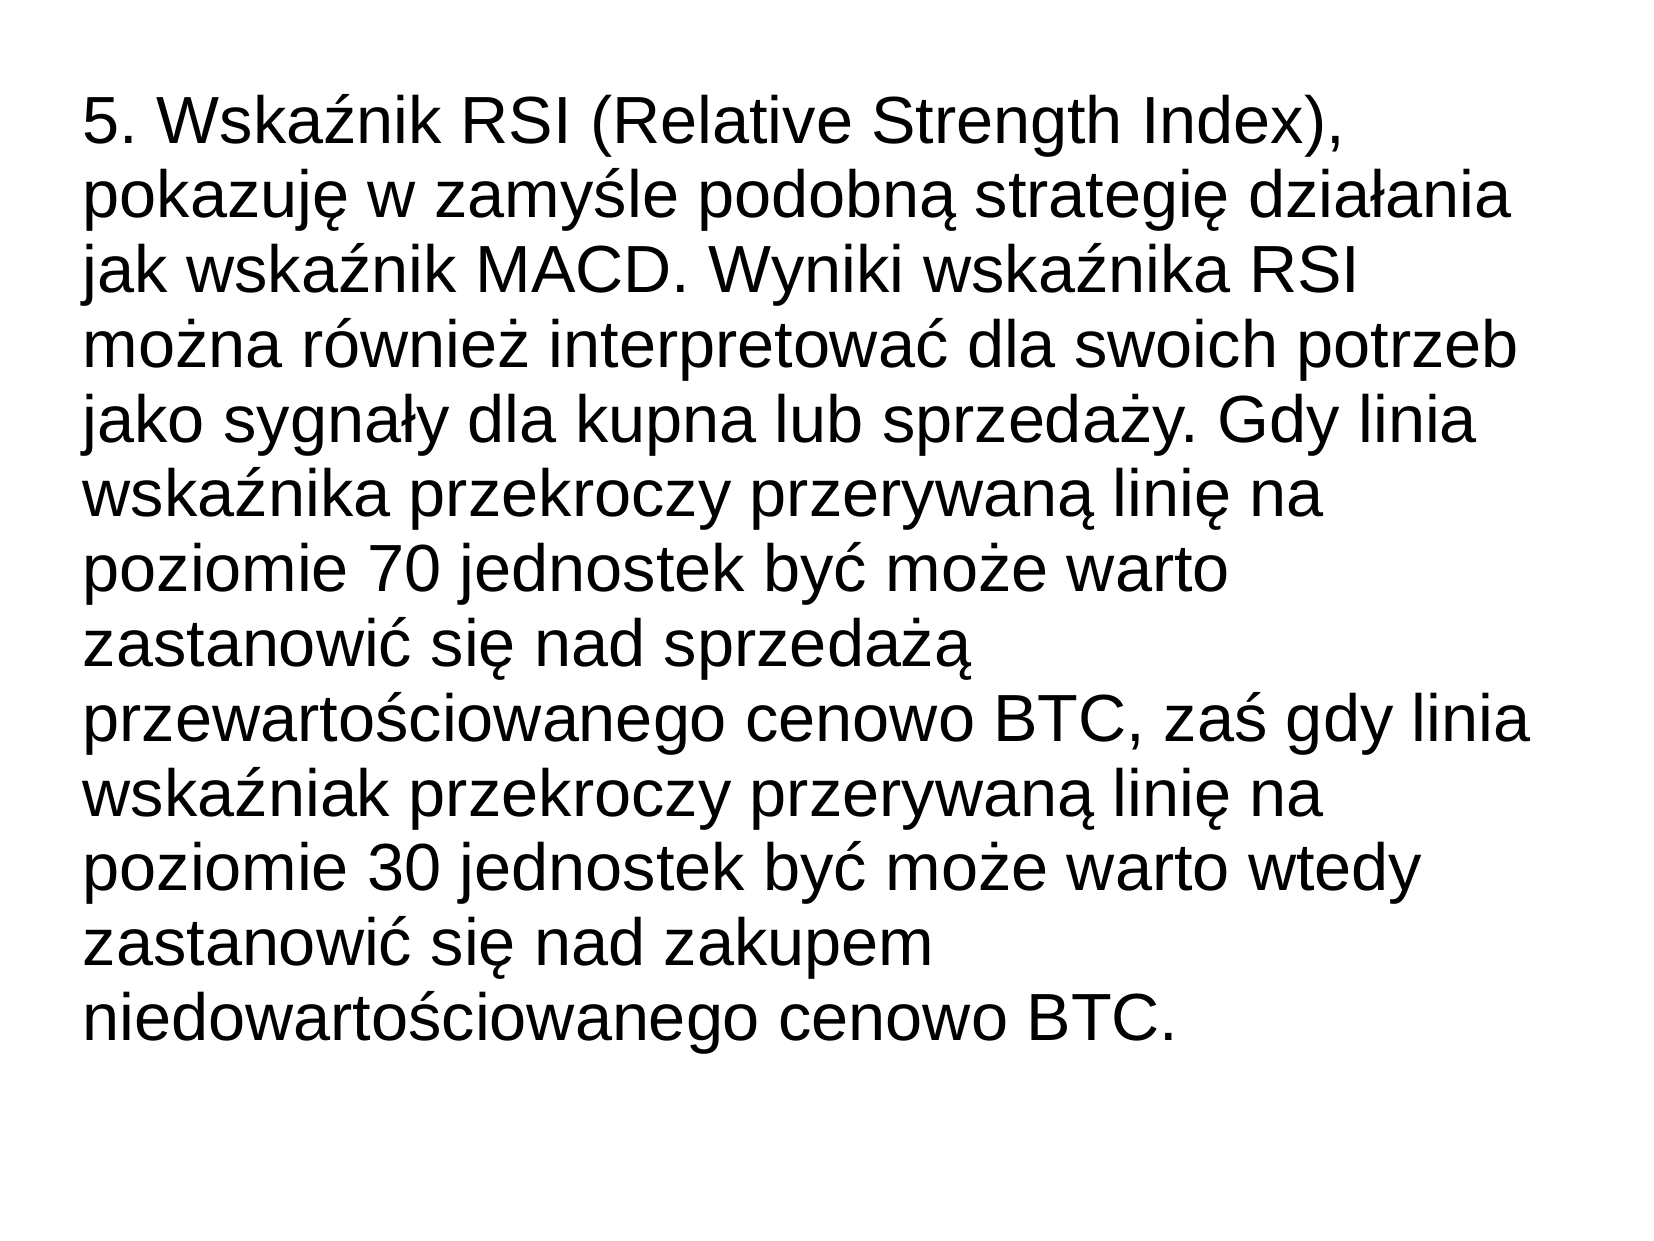

# 5. Wskaźnik RSI (Relative Strength Index), pokazuję w zamyśle podobną strategię działania jak wskaźnik MACD. Wyniki wskaźnika RSI można również interpretować dla swoich potrzeb jako sygnały dla kupna lub sprzedaży. Gdy linia wskaźnika przekroczy przerywaną linię na poziomie 70 jednostek być może warto zastanowić się nad sprzedażą przewartościowanego cenowo BTC, zaś gdy linia wskaźniak przekroczy przerywaną linię na poziomie 30 jednostek być może warto wtedy zastanowić się nad zakupem niedowartościowanego cenowo BTC.